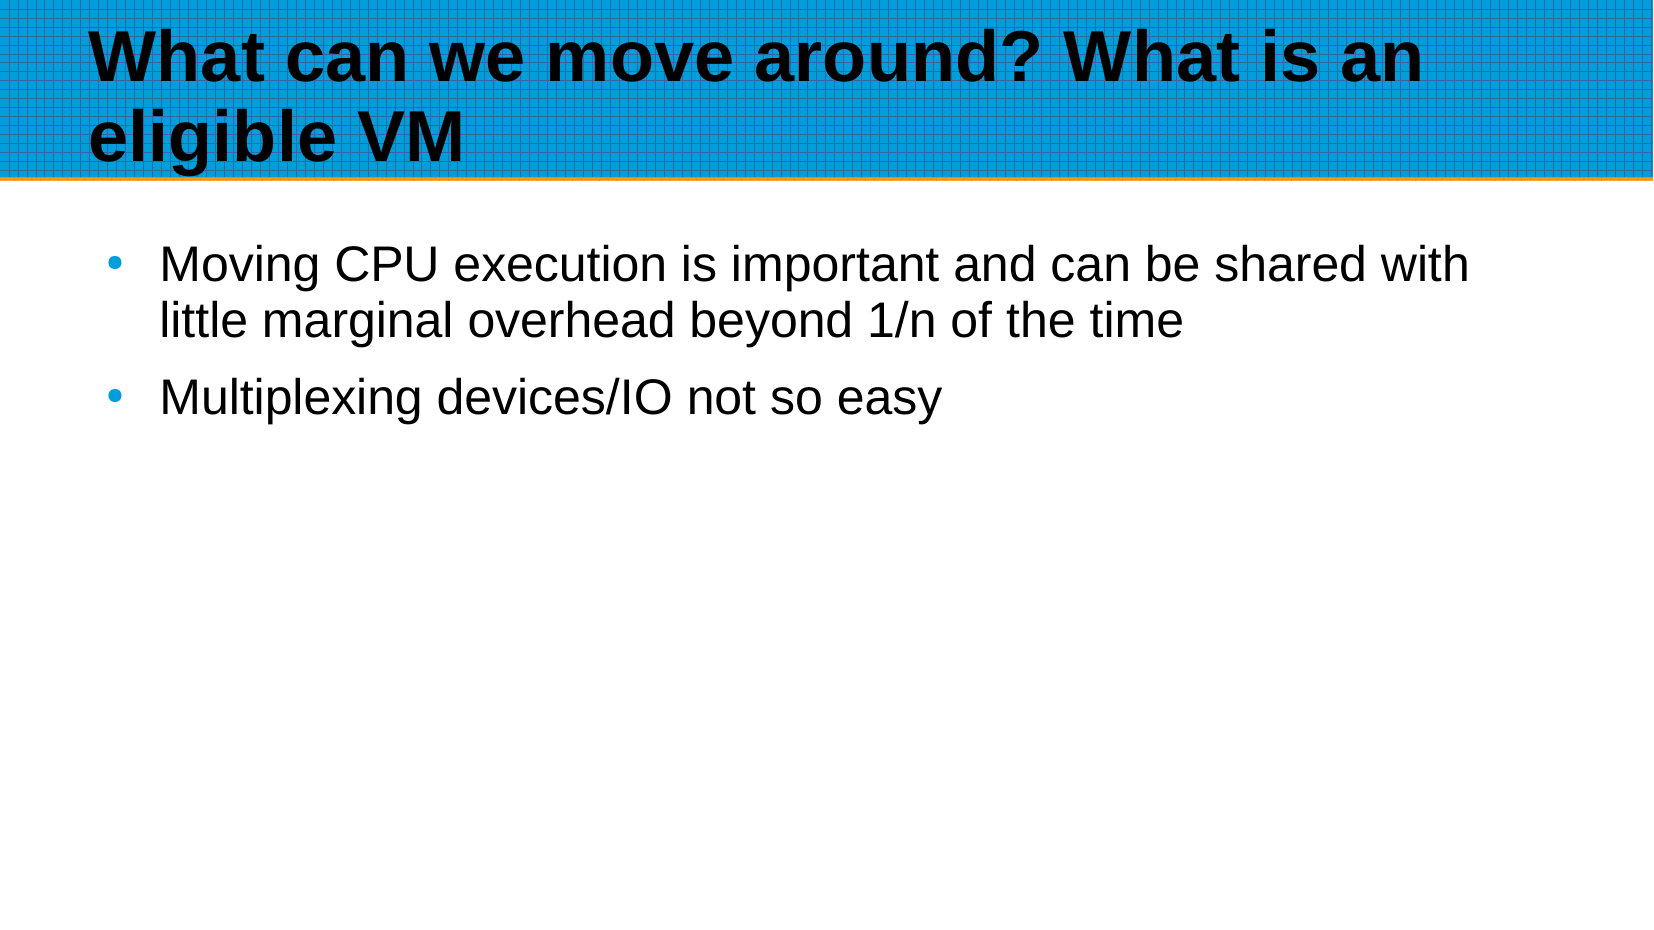

# What can we move around? What is an eligible VM
Moving CPU execution is important and can be shared with little marginal overhead beyond 1/n of the time
Multiplexing devices/IO not so easy